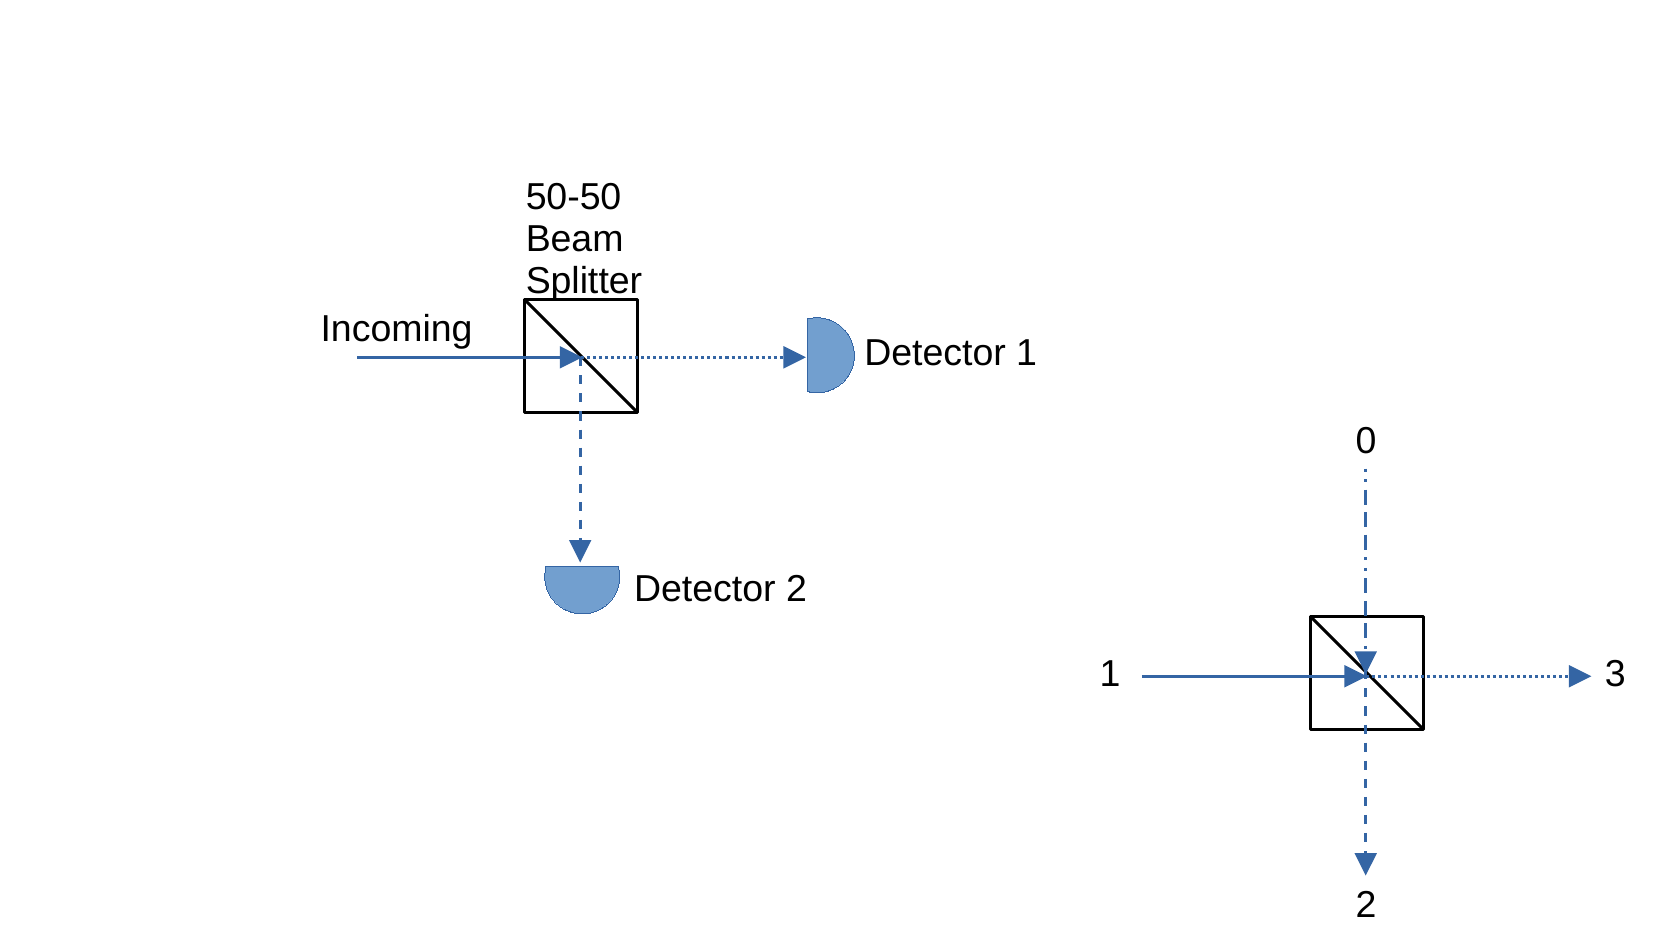

50-50
Beam
Splitter
Incoming
Detector 1
0
1
3
2
Detector 2